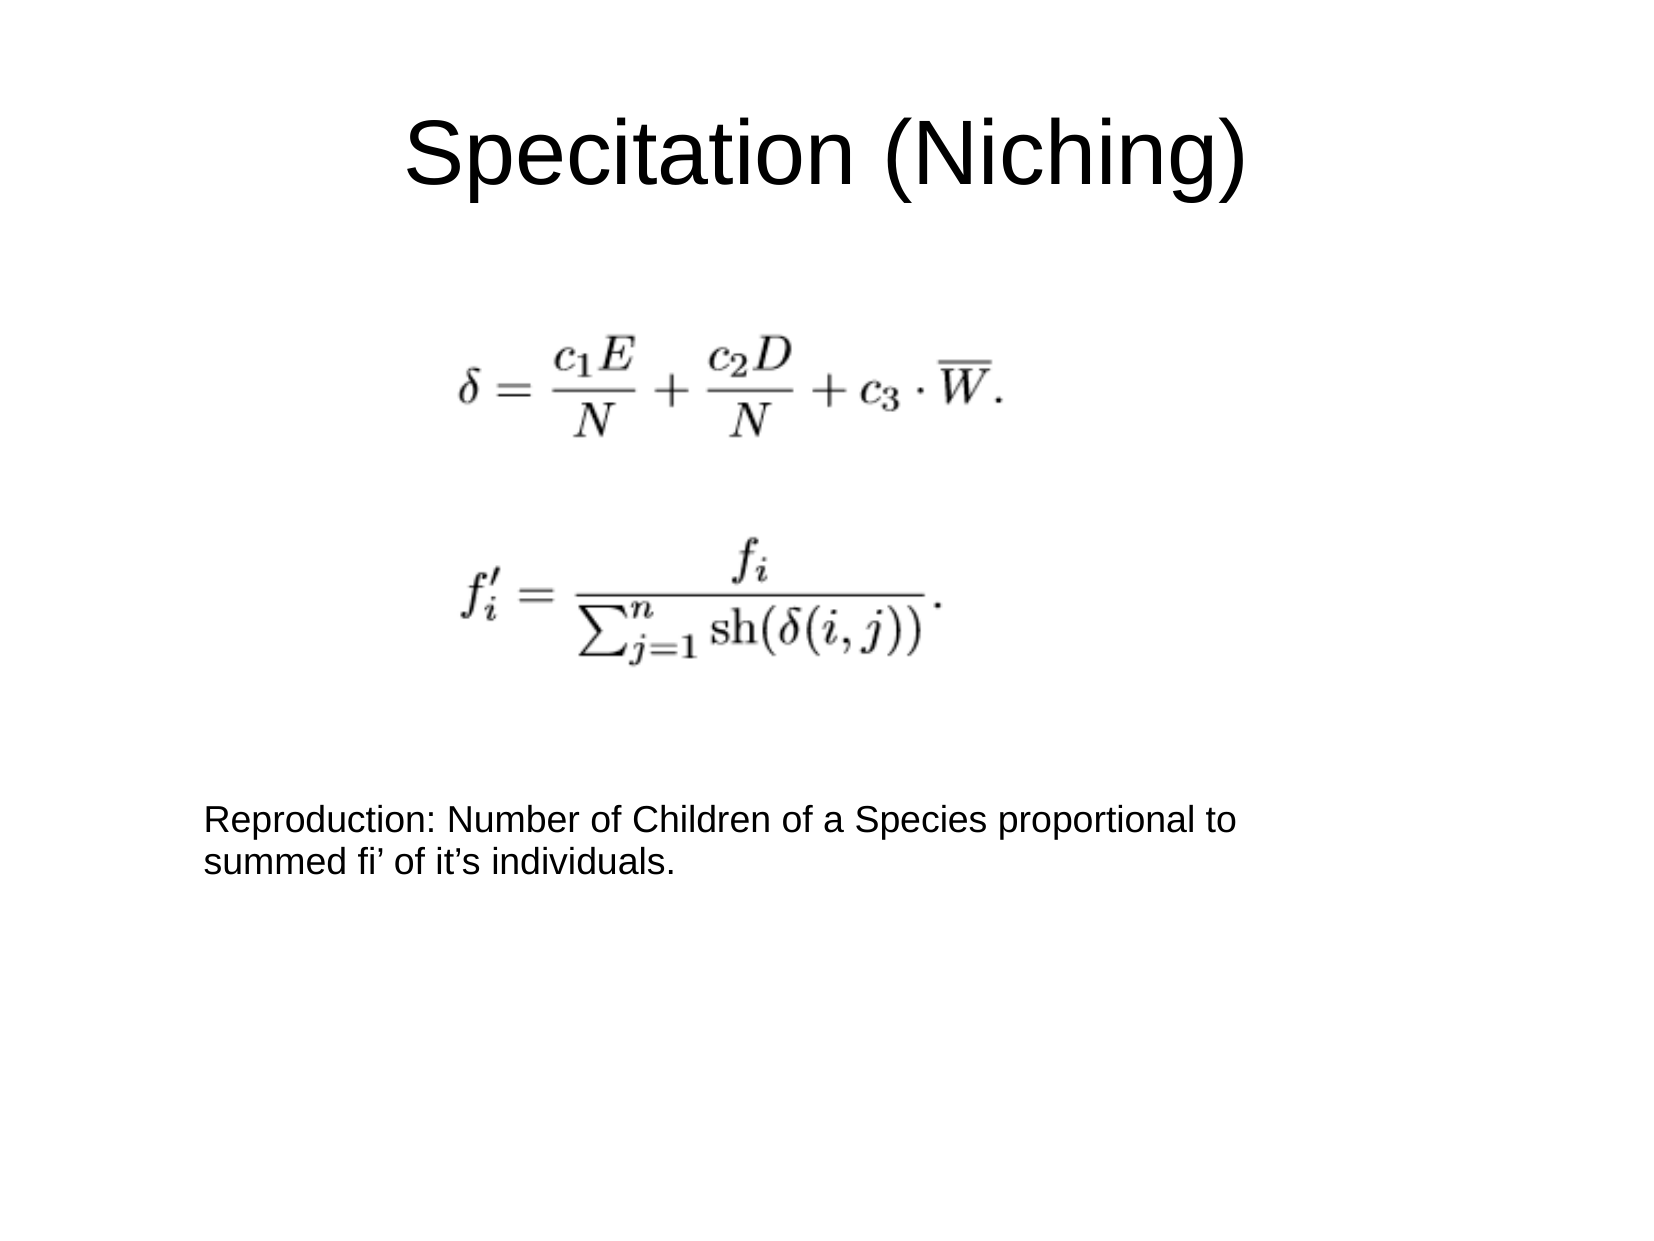

# Specitation (Niching)
Reproduction: Number of Children of a Species proportional to summed fi’ of it’s individuals.